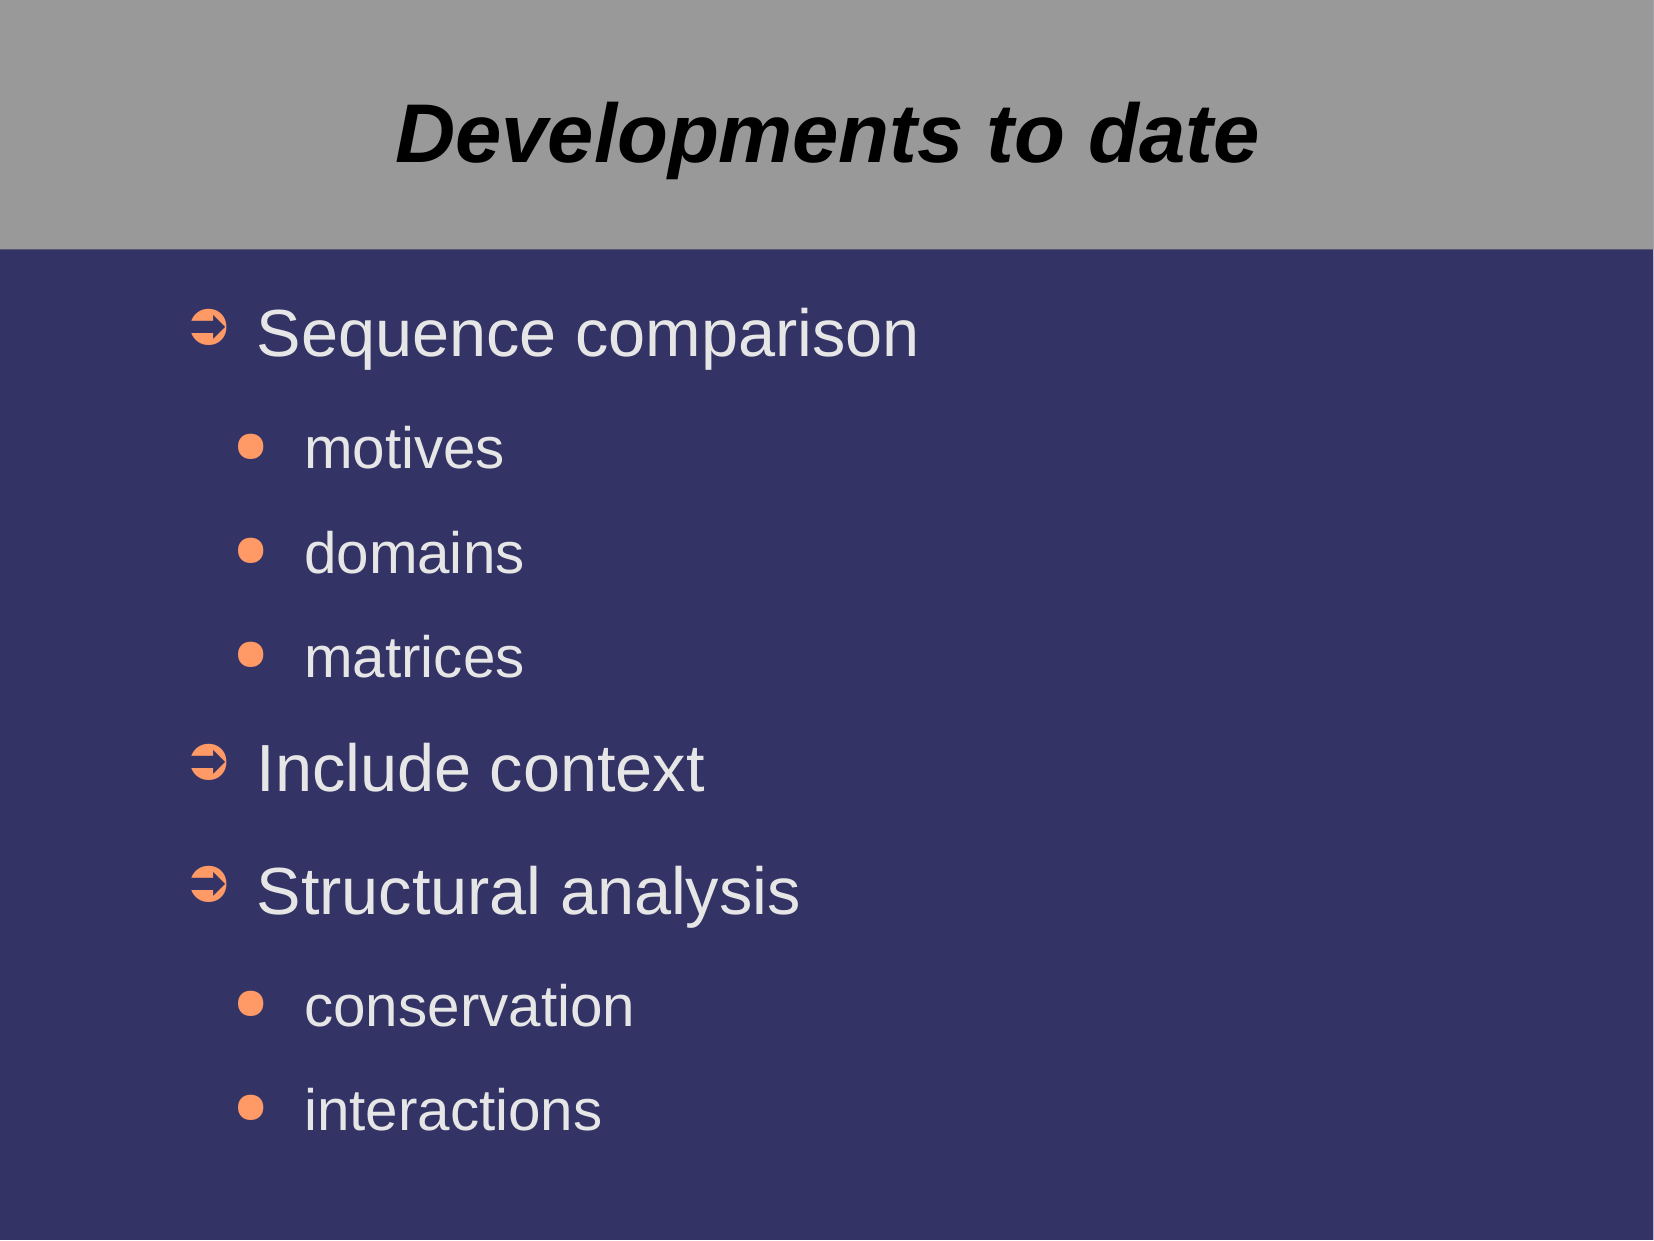

# Developments to date
Sequence comparison
motives
domains
matrices
Include context
Structural analysis
conservation
interactions